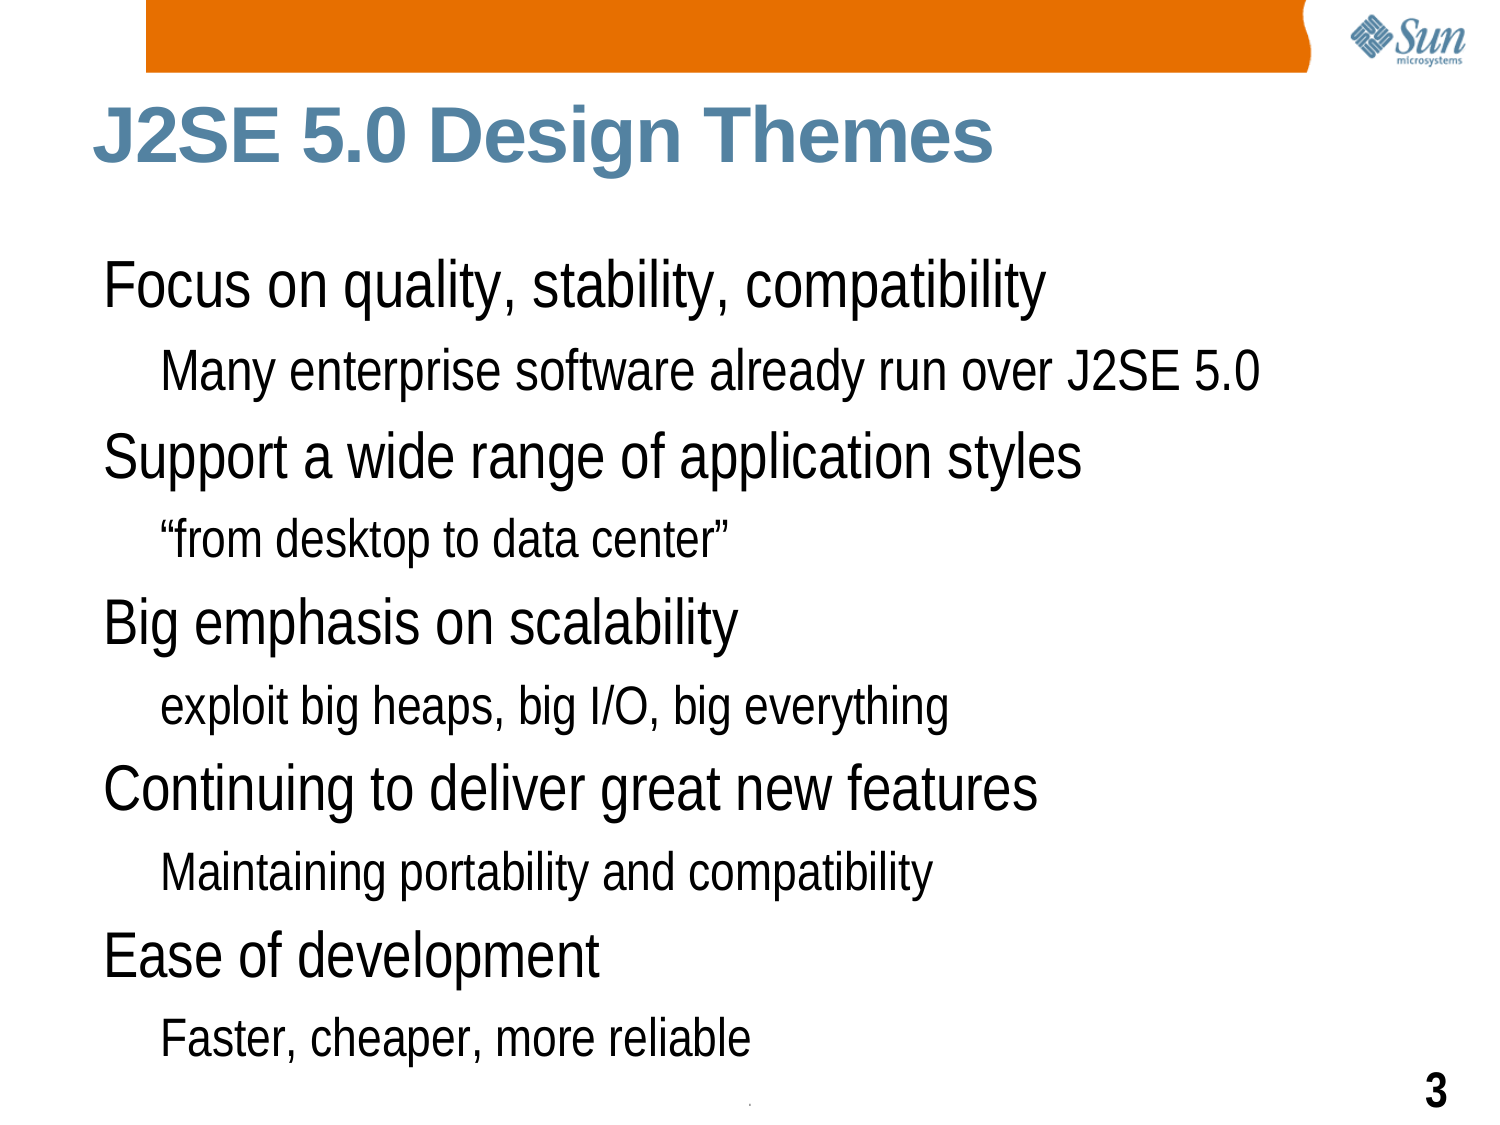

# J2SE 5.0 Design Themes
Focus on quality, stability, compatibility
Many enterprise software already run over J2SE 5.0
Support a wide range of application styles
“from desktop to data center”
Big emphasis on scalability
exploit big heaps, big I/O, big everything
Continuing to deliver great new features
Maintaining portability and compatibility
Ease of development
Faster, cheaper, more reliable